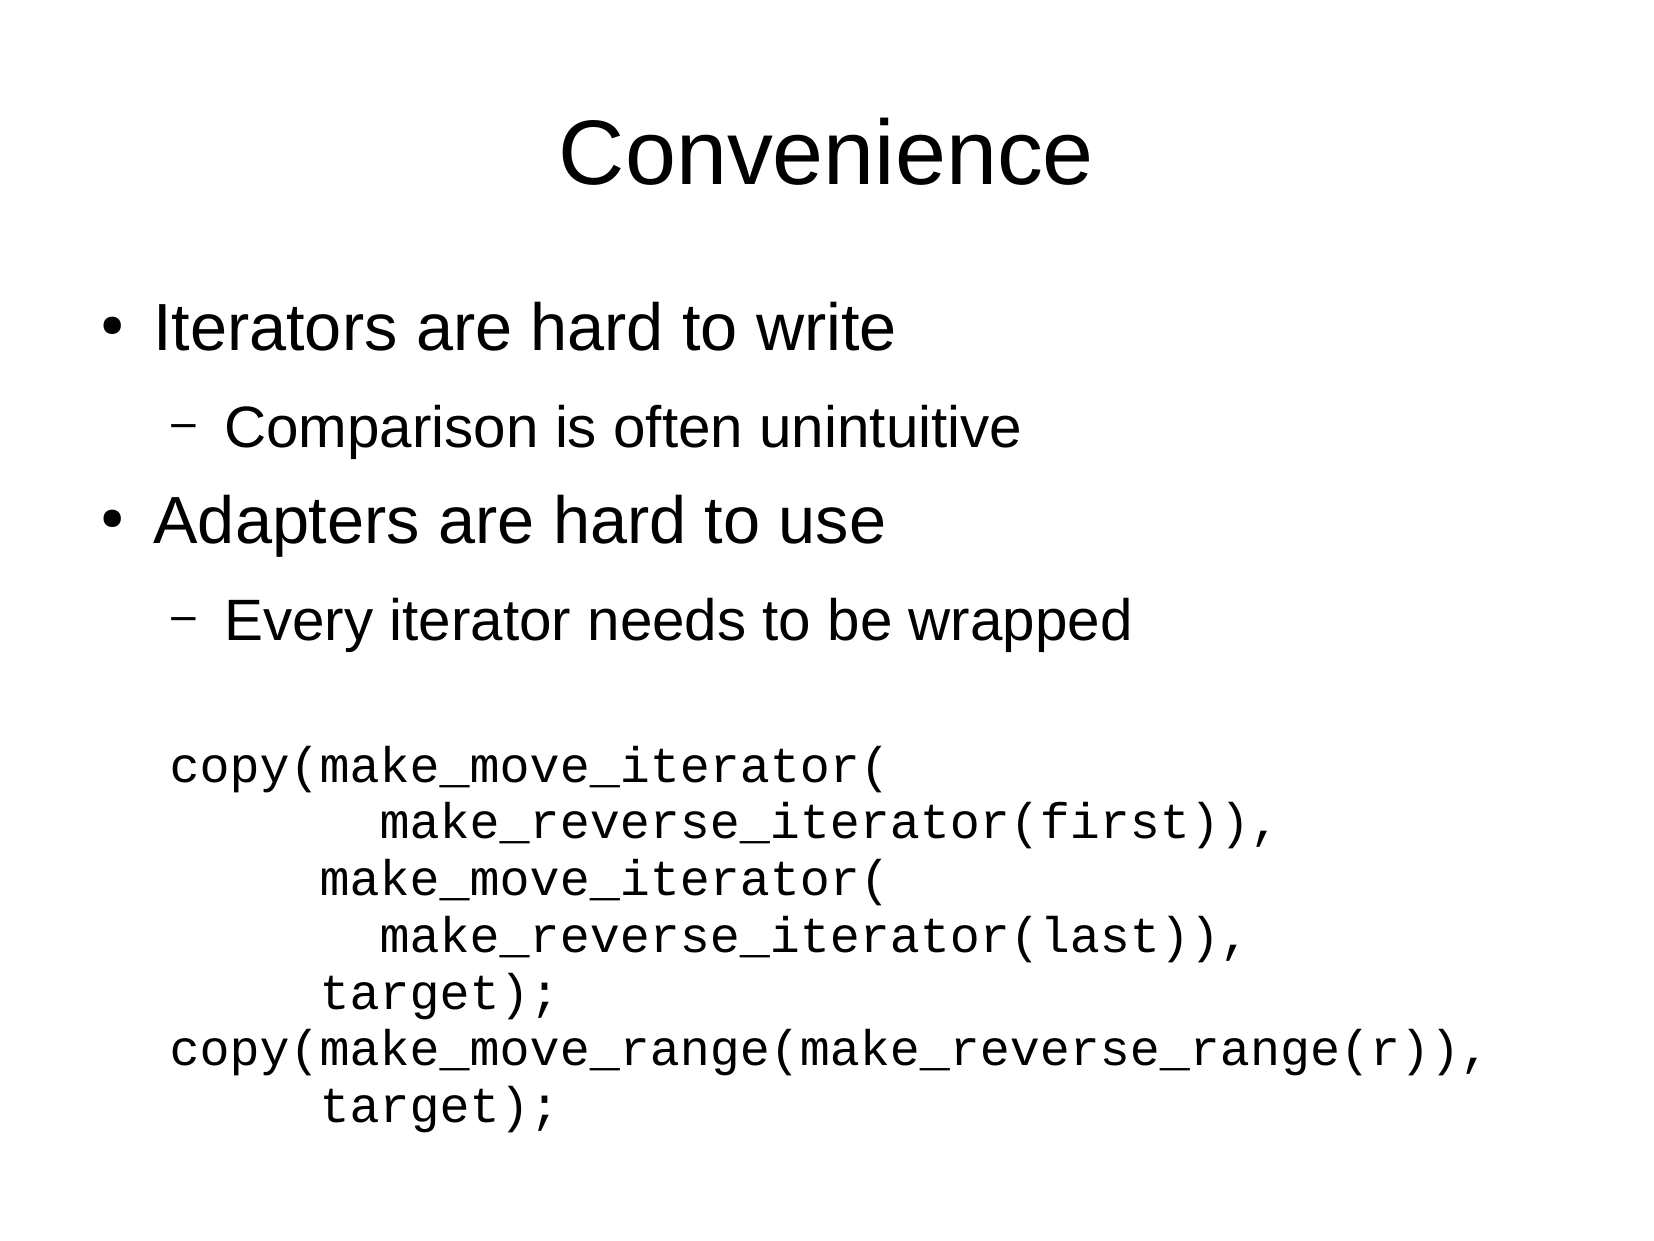

# Convenience
Iterators are hard to write
Comparison is often unintuitive
Adapters are hard to use
Every iterator needs to be wrapped
copy(make_move_iterator(
 make_reverse_iterator(first)),
 make_move_iterator(
 make_reverse_iterator(last)),
 target);
copy(make_move_range(make_reverse_range(r)),
 target);